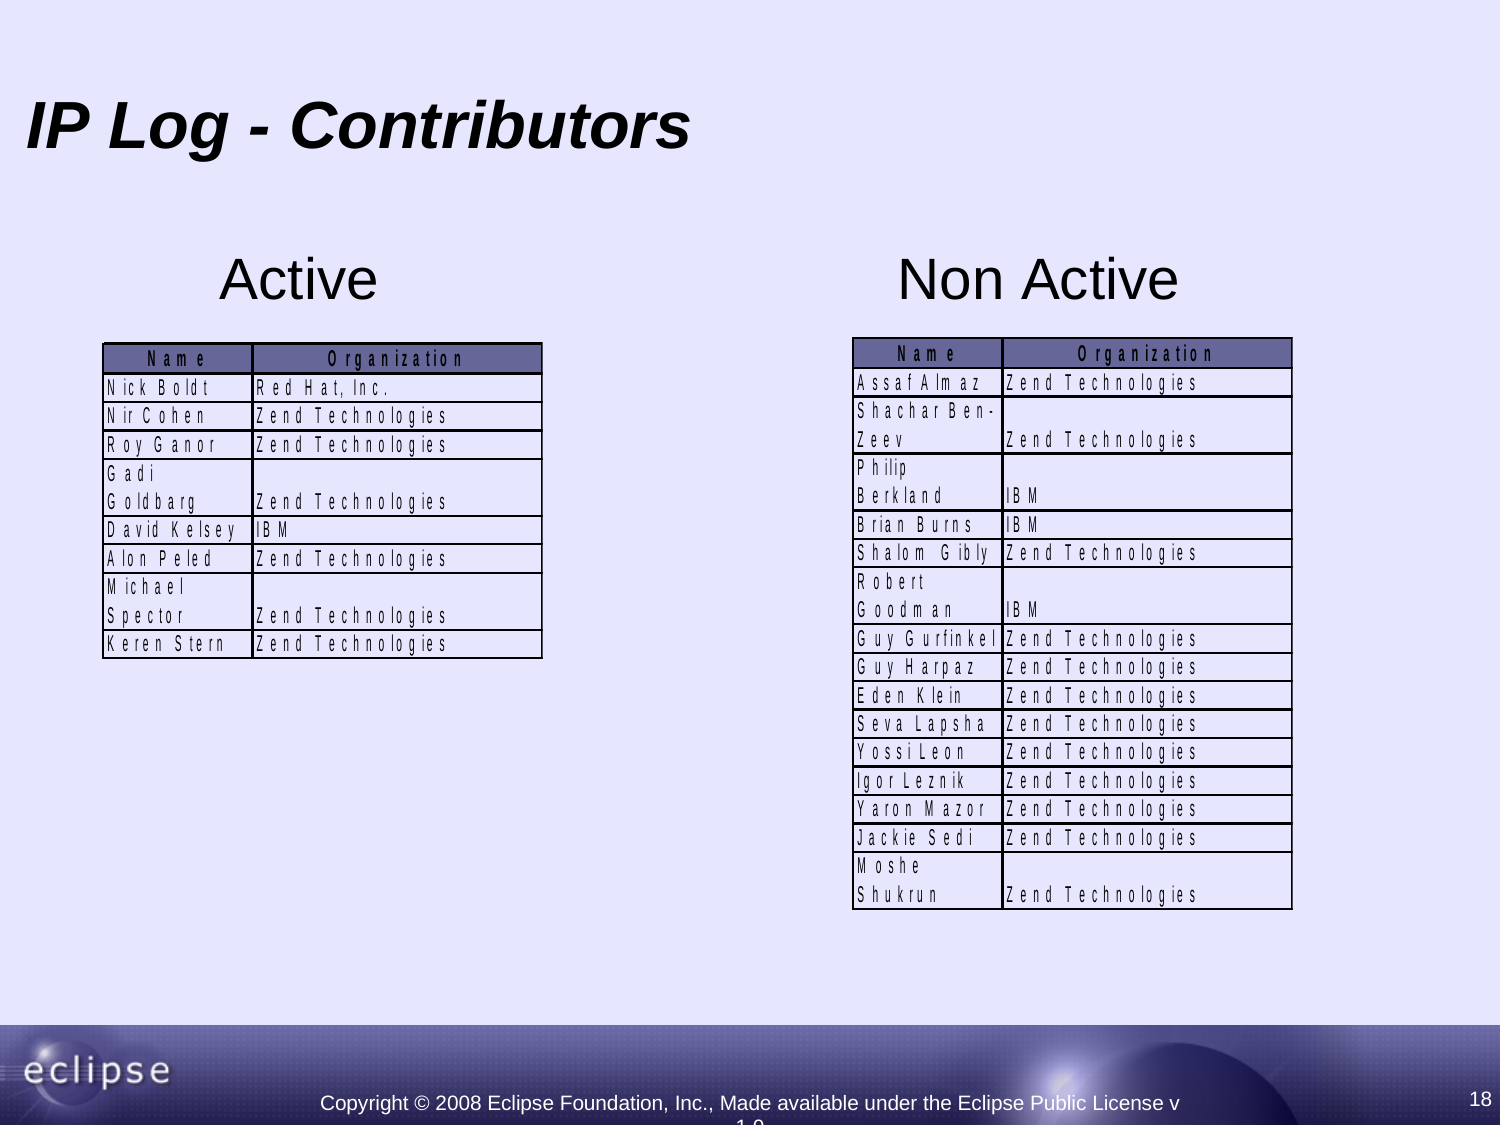

# IP Log - Contributors
 Active Non Active
18